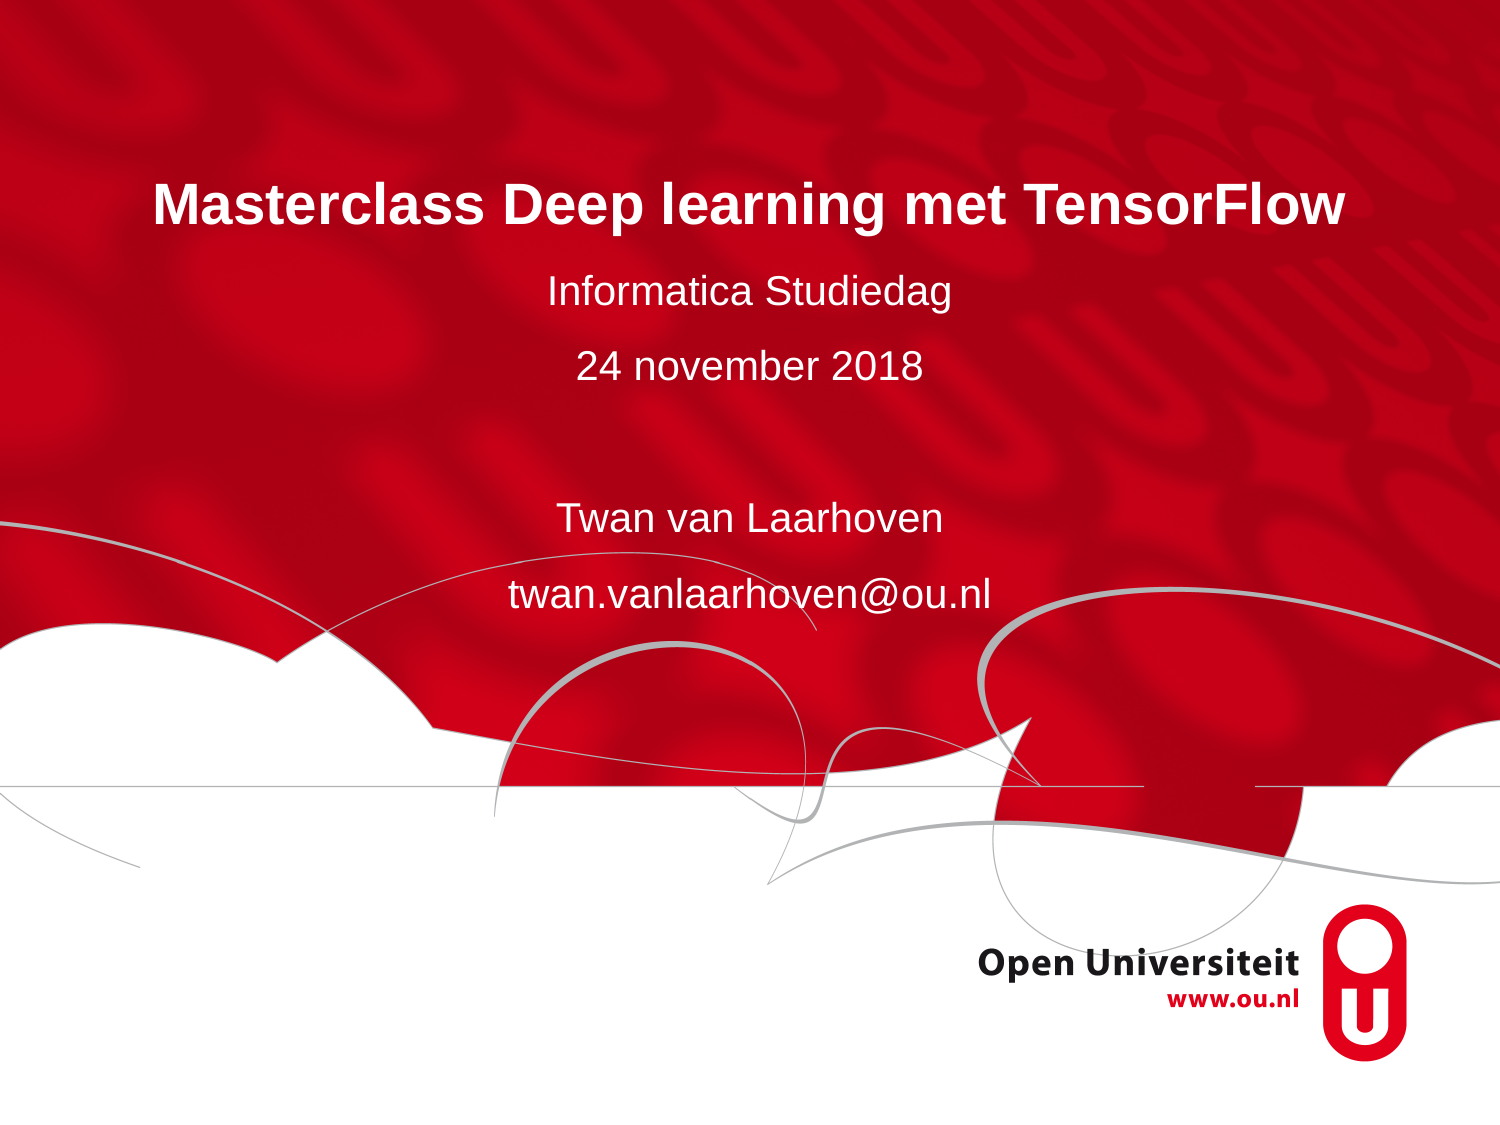

# Masterclass Deep learning met TensorFlow
Informatica Studiedag
24 november 2018
Twan van Laarhoven
twan.vanlaarhoven@ou.nl